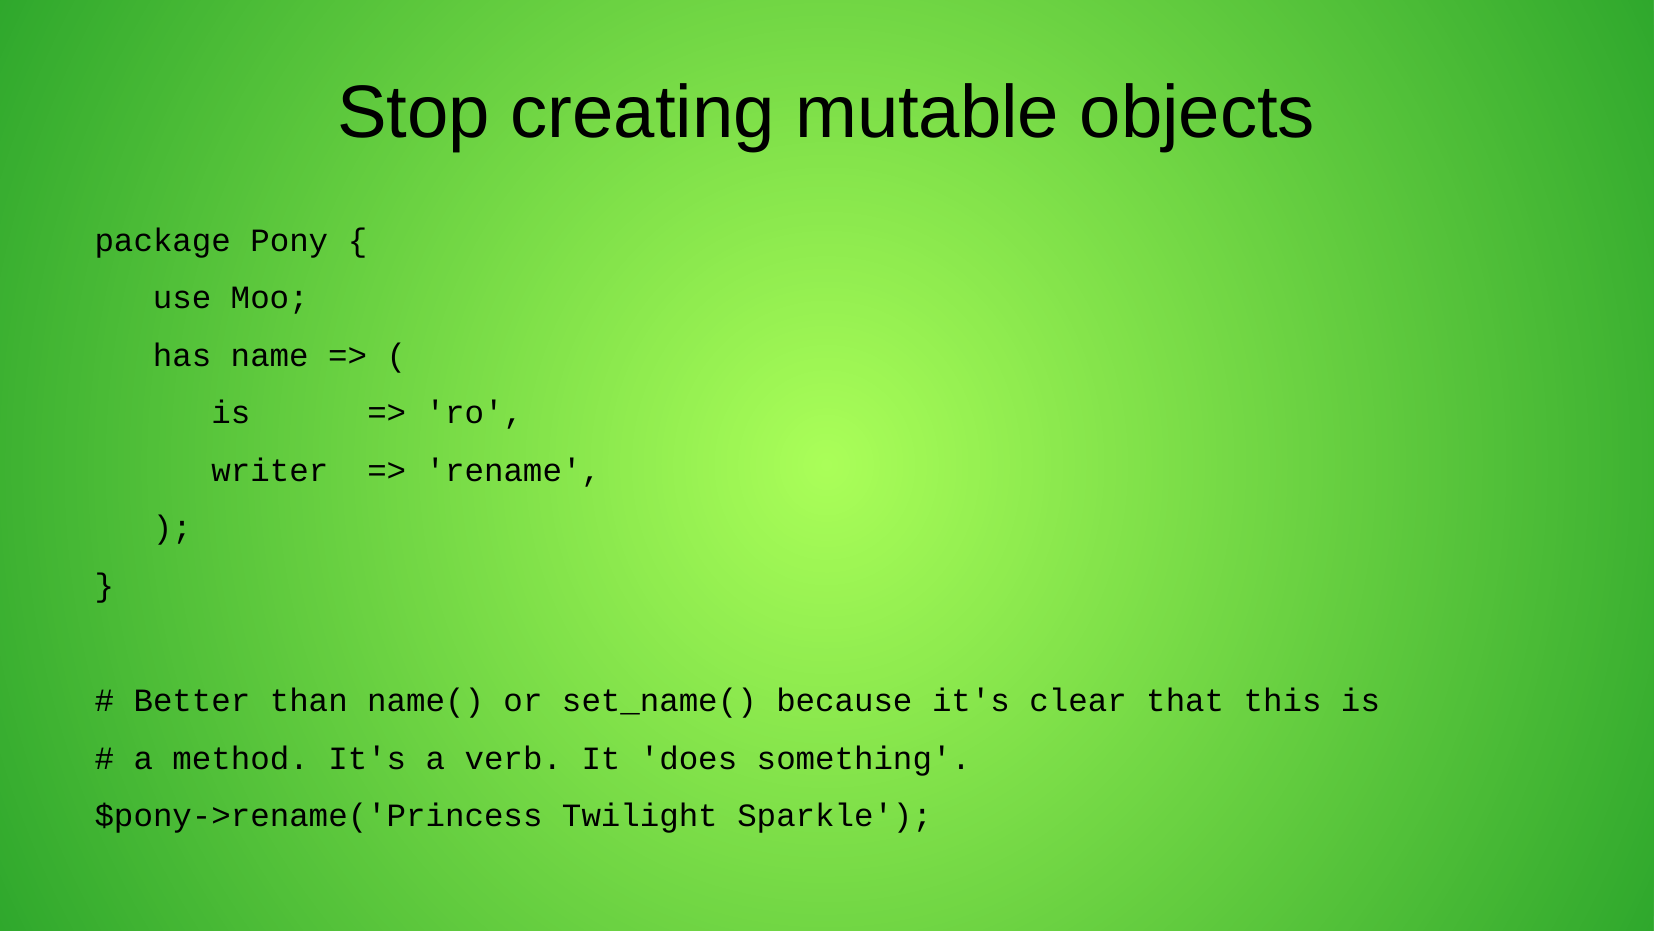

# Stop creating mutable objects
package Pony {
 use Moo;
 has name => (
 is => 'ro',
 writer => 'rename',
 );
}
# Better than name() or set_name() because it's clear that this is
# a method. It's a verb. It 'does something'.
$pony->rename('Princess Twilight Sparkle');